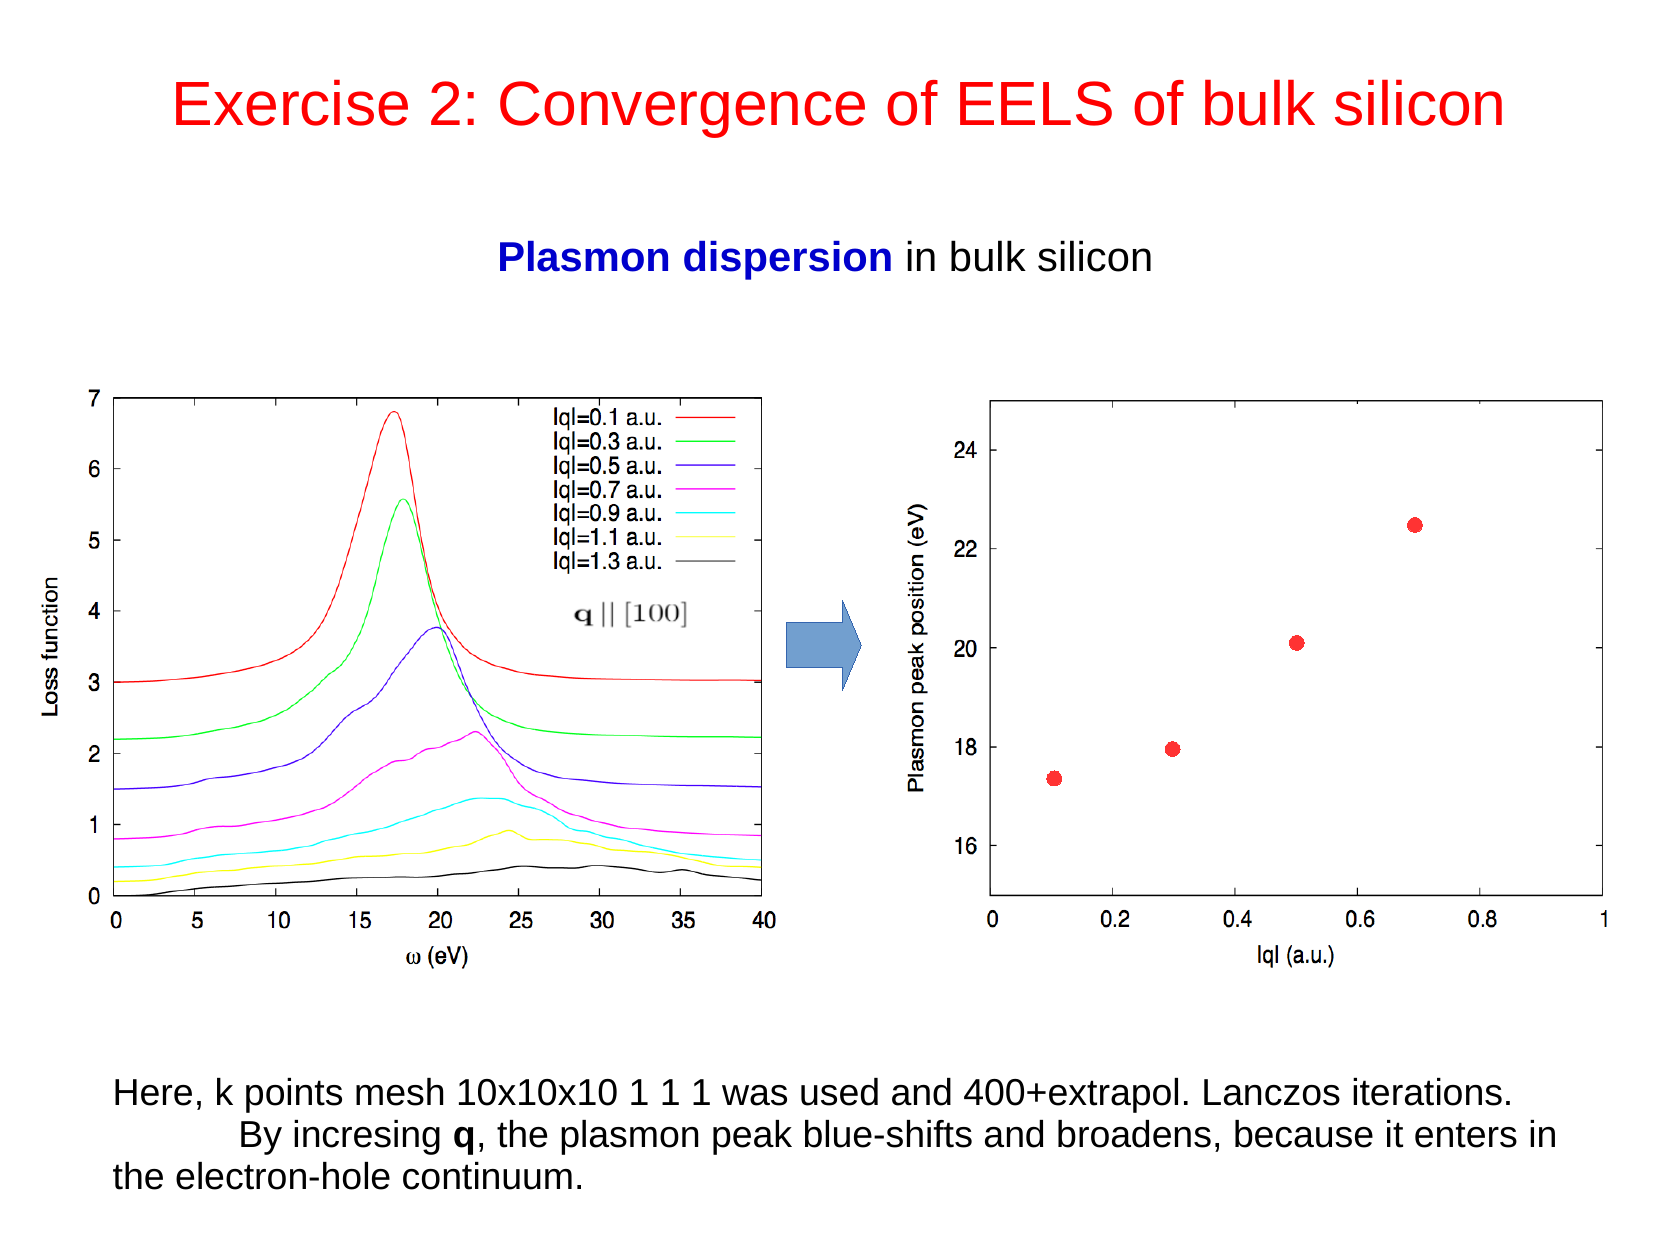

# Exercise 2: Convergence of EELS of bulk silicon
Plasmon dispersion in bulk silicon
Here, k points mesh 10x10x10 1 1 1 was used and 400+extrapol. Lanczos iterations. By incresing q, the plasmon peak blue-shifts and broadens, because it enters in the electron-hole continuum.